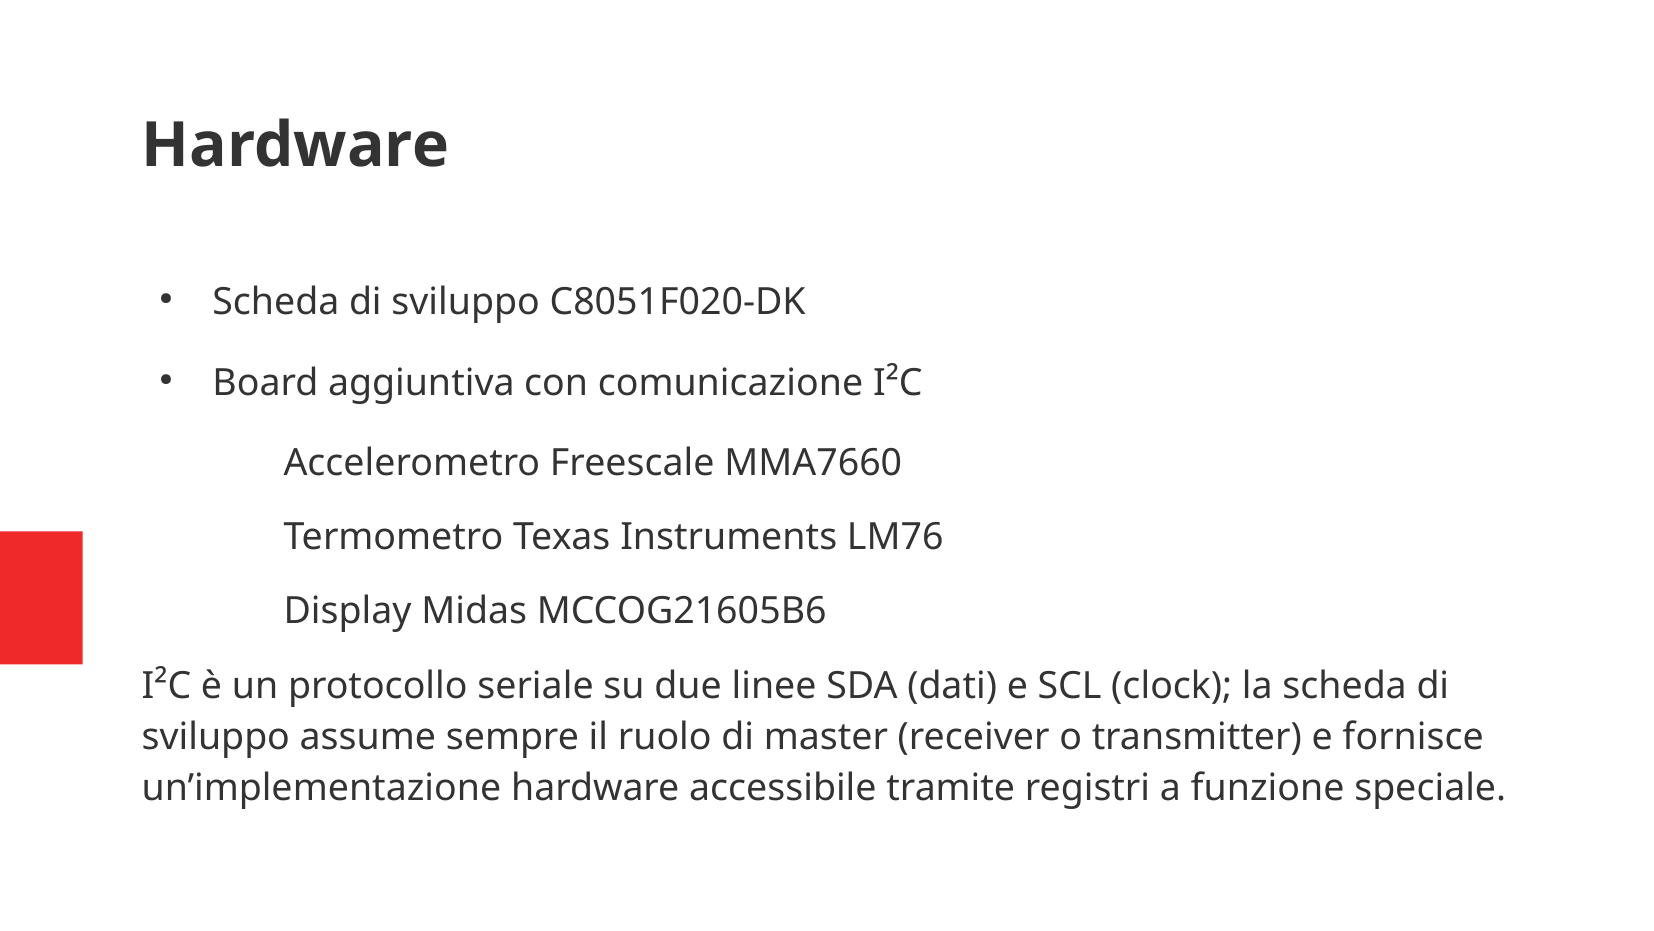

# Hardware
Scheda di sviluppo C8051F020-DK
Board aggiuntiva con comunicazione I²C
Accelerometro Freescale MMA7660
Termometro Texas Instruments LM76
Display Midas MCCOG21605B6
I²C è un protocollo seriale su due linee SDA (dati) e SCL (clock); la scheda di sviluppo assume sempre il ruolo di master (receiver o transmitter) e fornisce un’implementazione hardware accessibile tramite registri a funzione speciale.